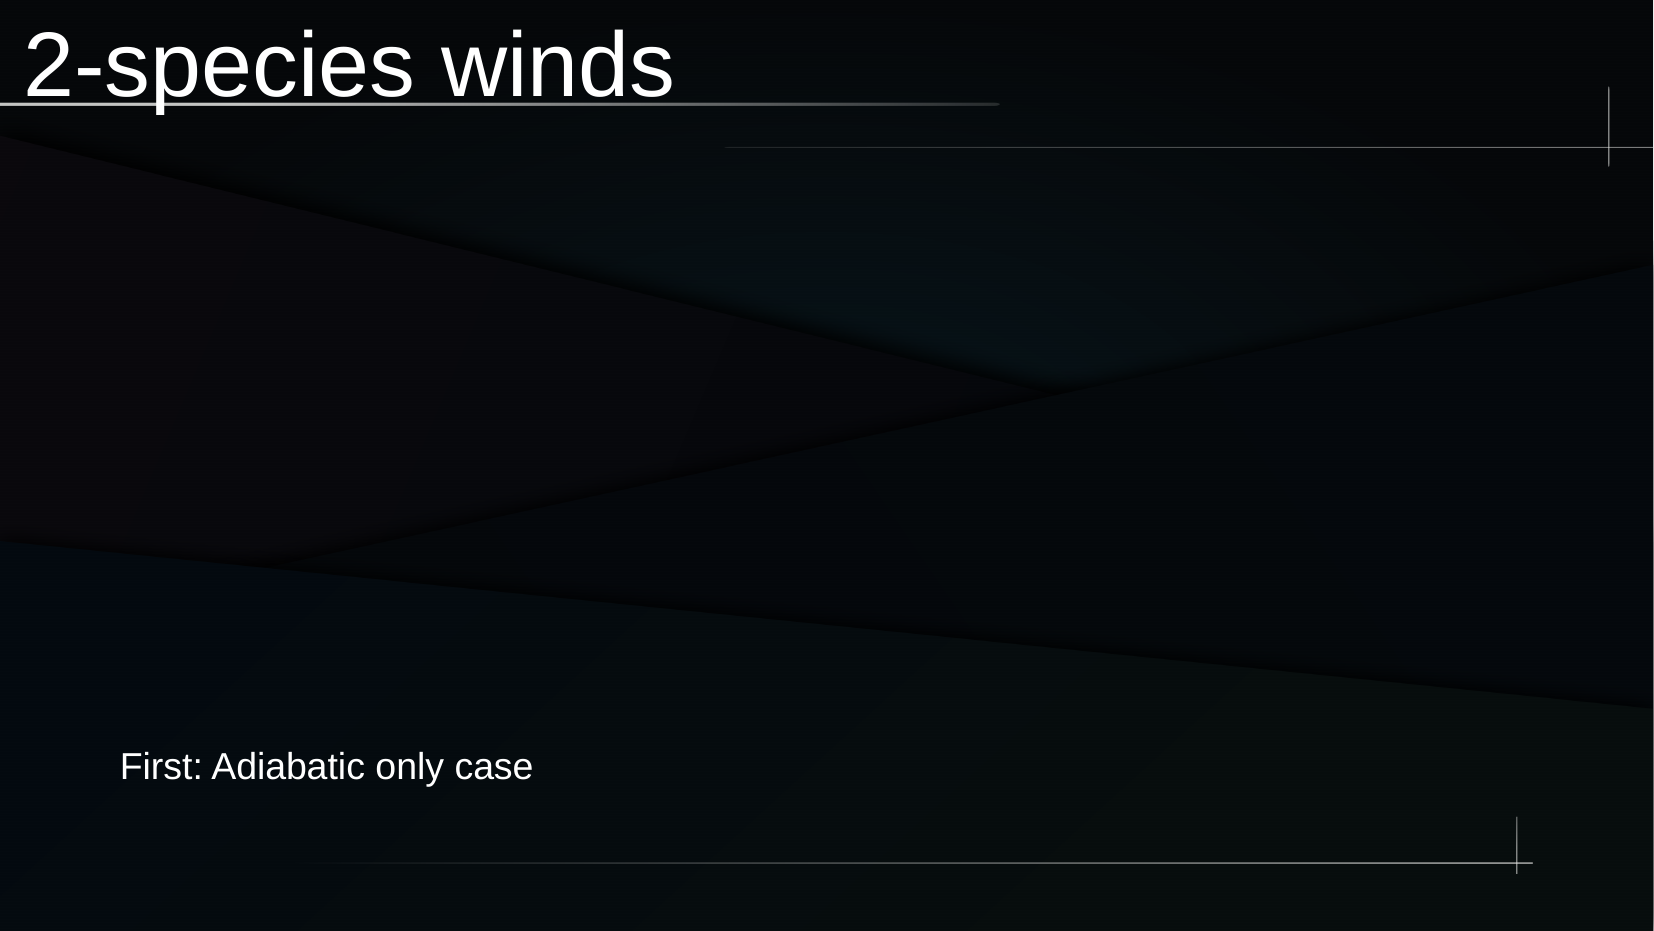

# 2-species winds
First: Adiabatic only case